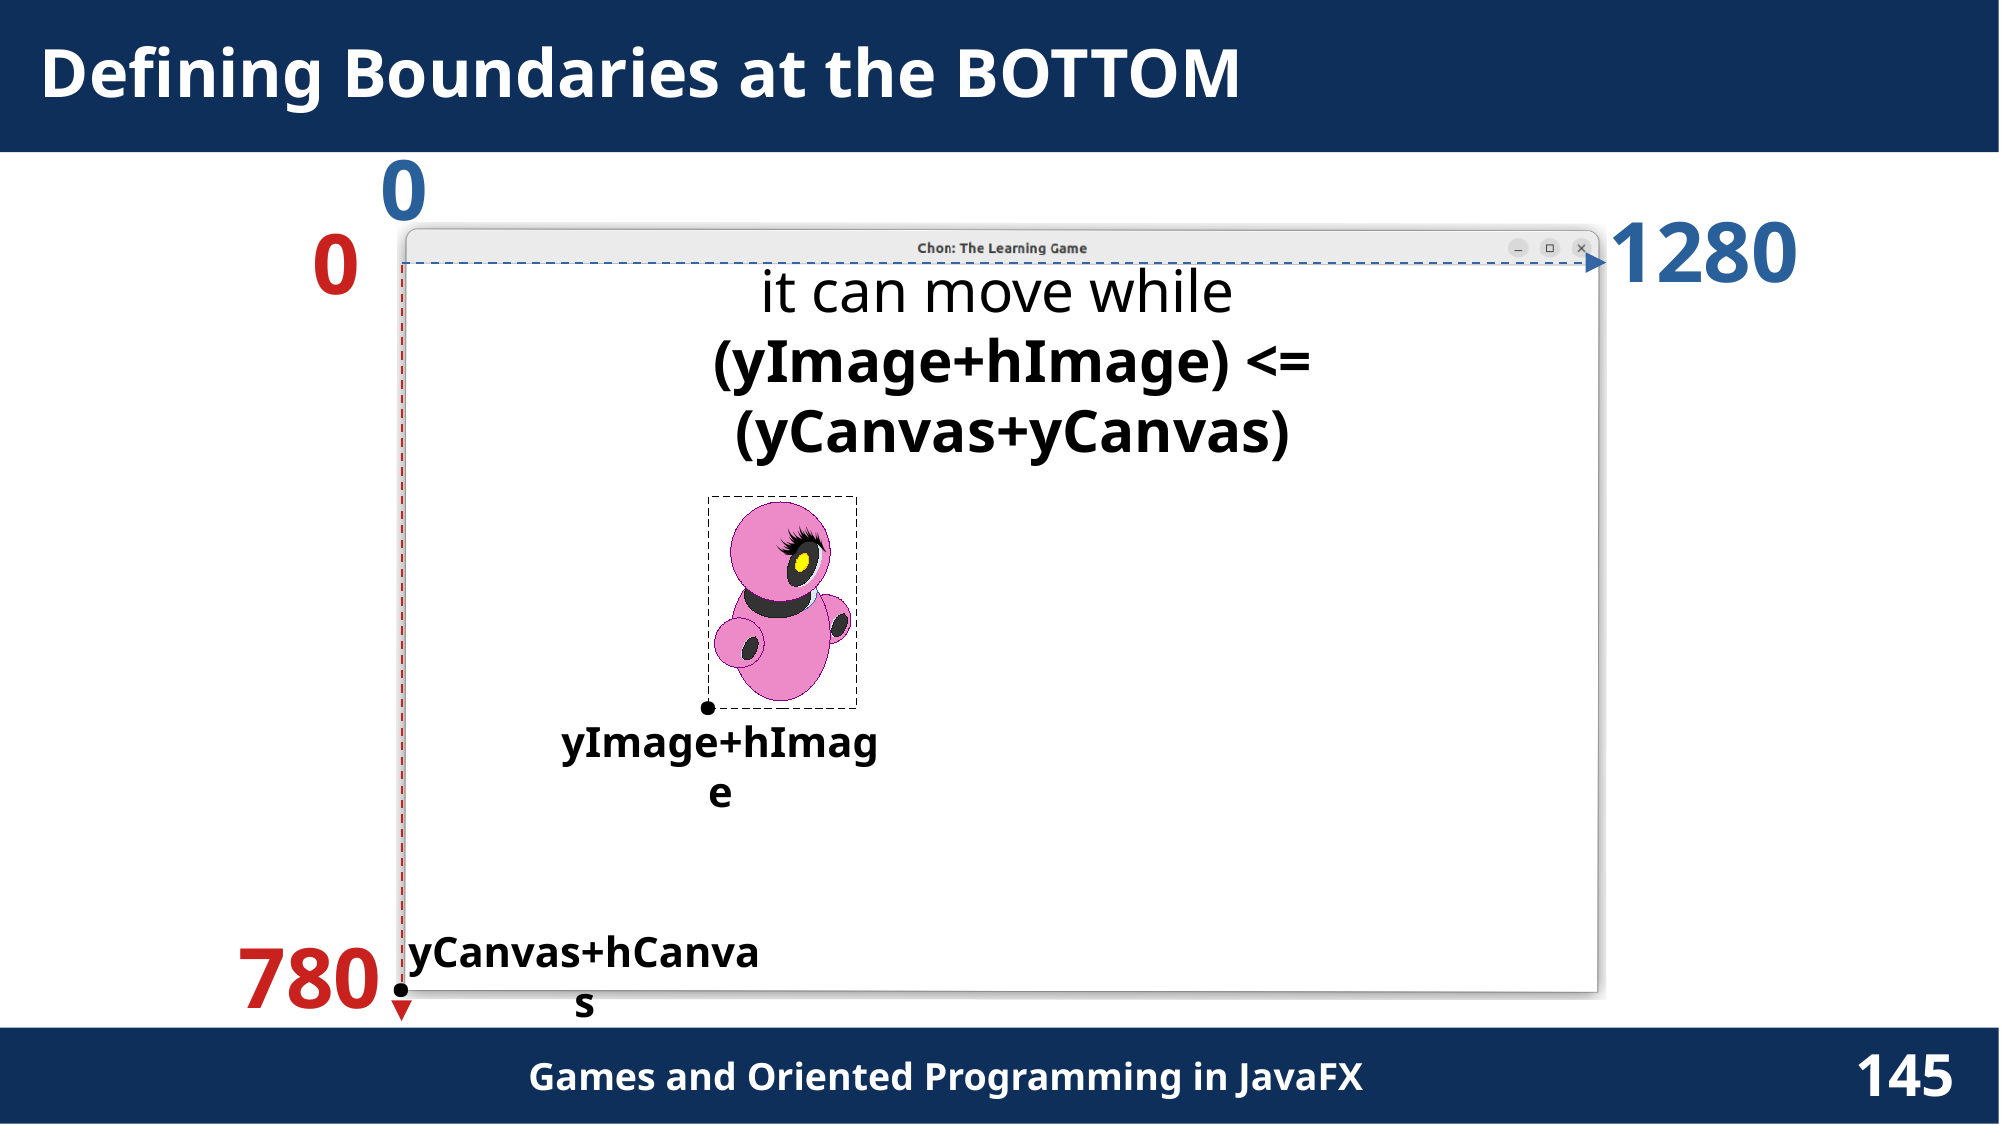

Defining Boundaries at the BOTTOM
0
1280
0
it can move while
(yImage+hImage) <= (yCanvas+yCanvas)
.
yImage+hImage
.
780
yCanvas+hCanvas